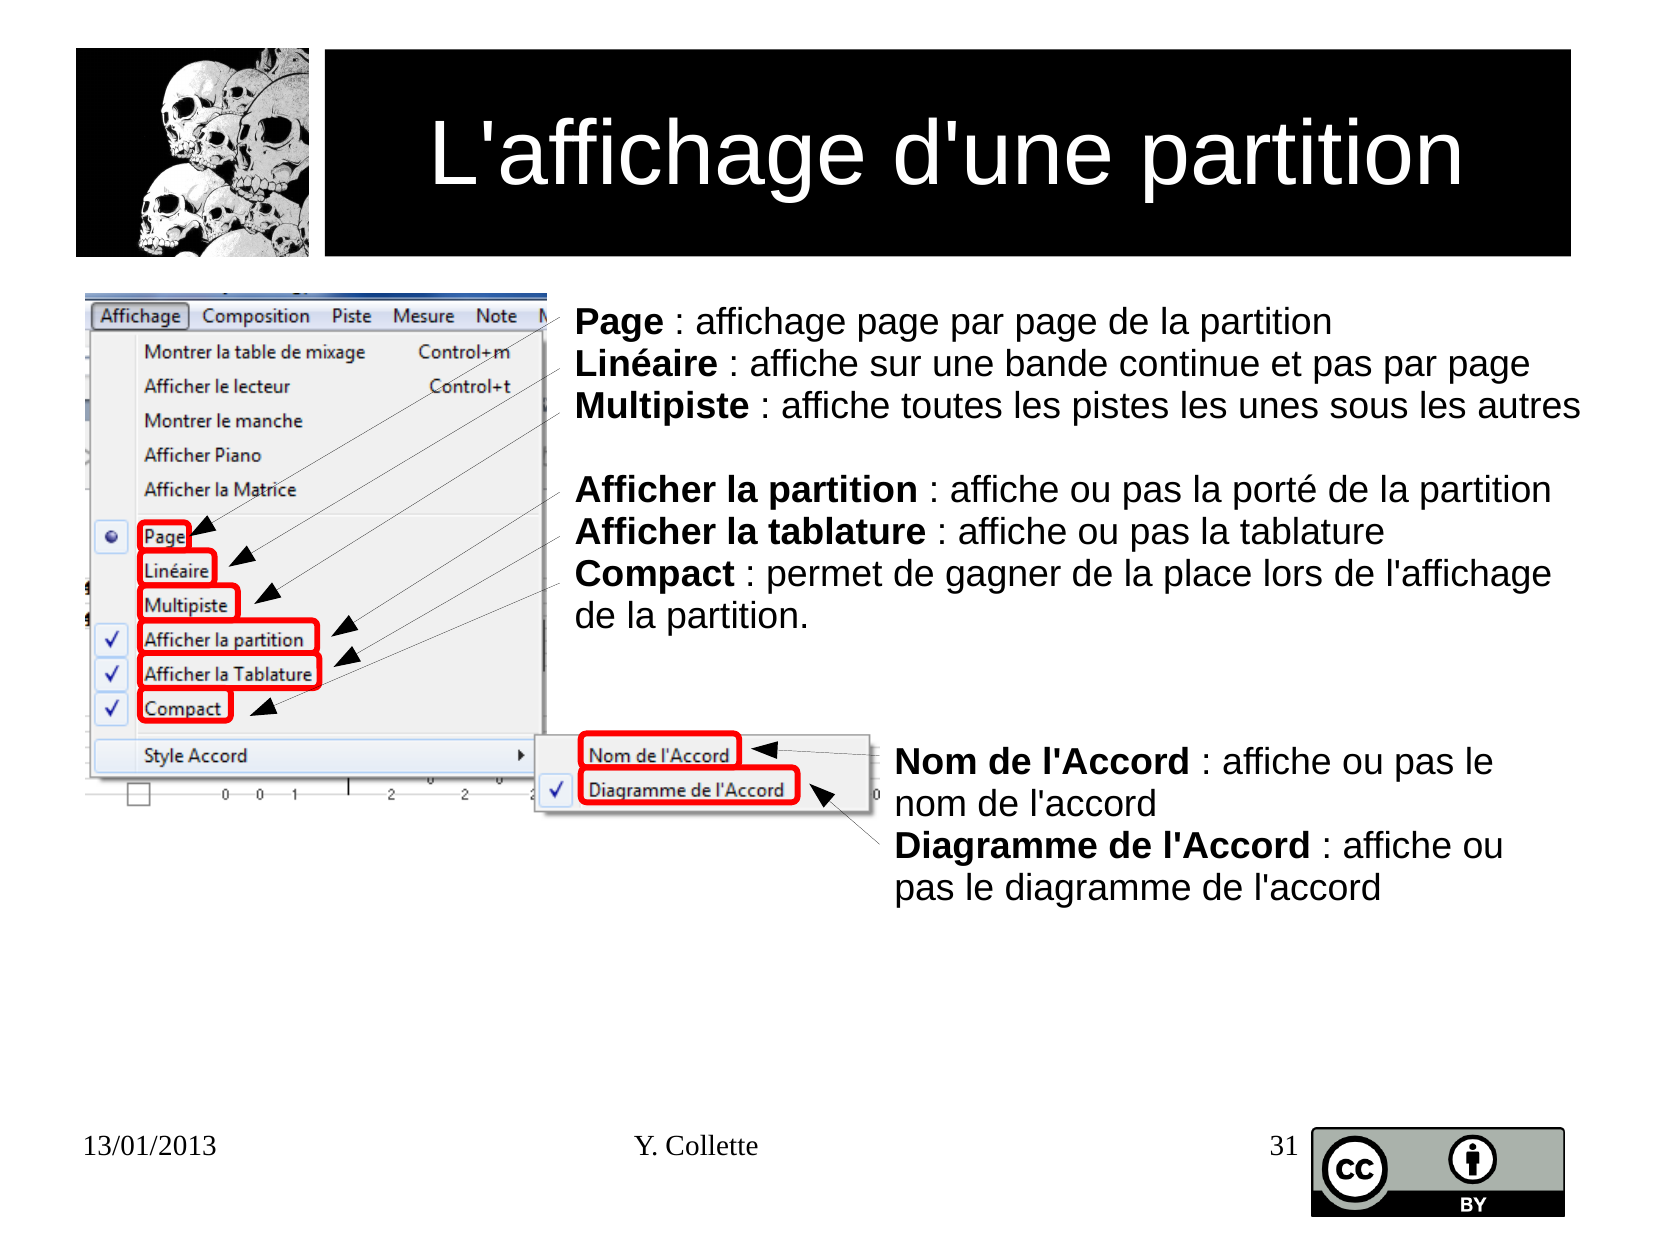

# L'affichage d'une partition
Page : affichage page par page de la partition
Linéaire : affiche sur une bande continue et pas par page
Multipiste : affiche toutes les pistes les unes sous les autres
Afficher la partition : affiche ou pas la porté de la partition
Afficher la tablature : affiche ou pas la tablature
Compact : permet de gagner de la place lors de l'affichage de la partition.
Nom de l'Accord : affiche ou pas le nom de l'accord
Diagramme de l'Accord : affiche ou pas le diagramme de l'accord
Y. Collette
31